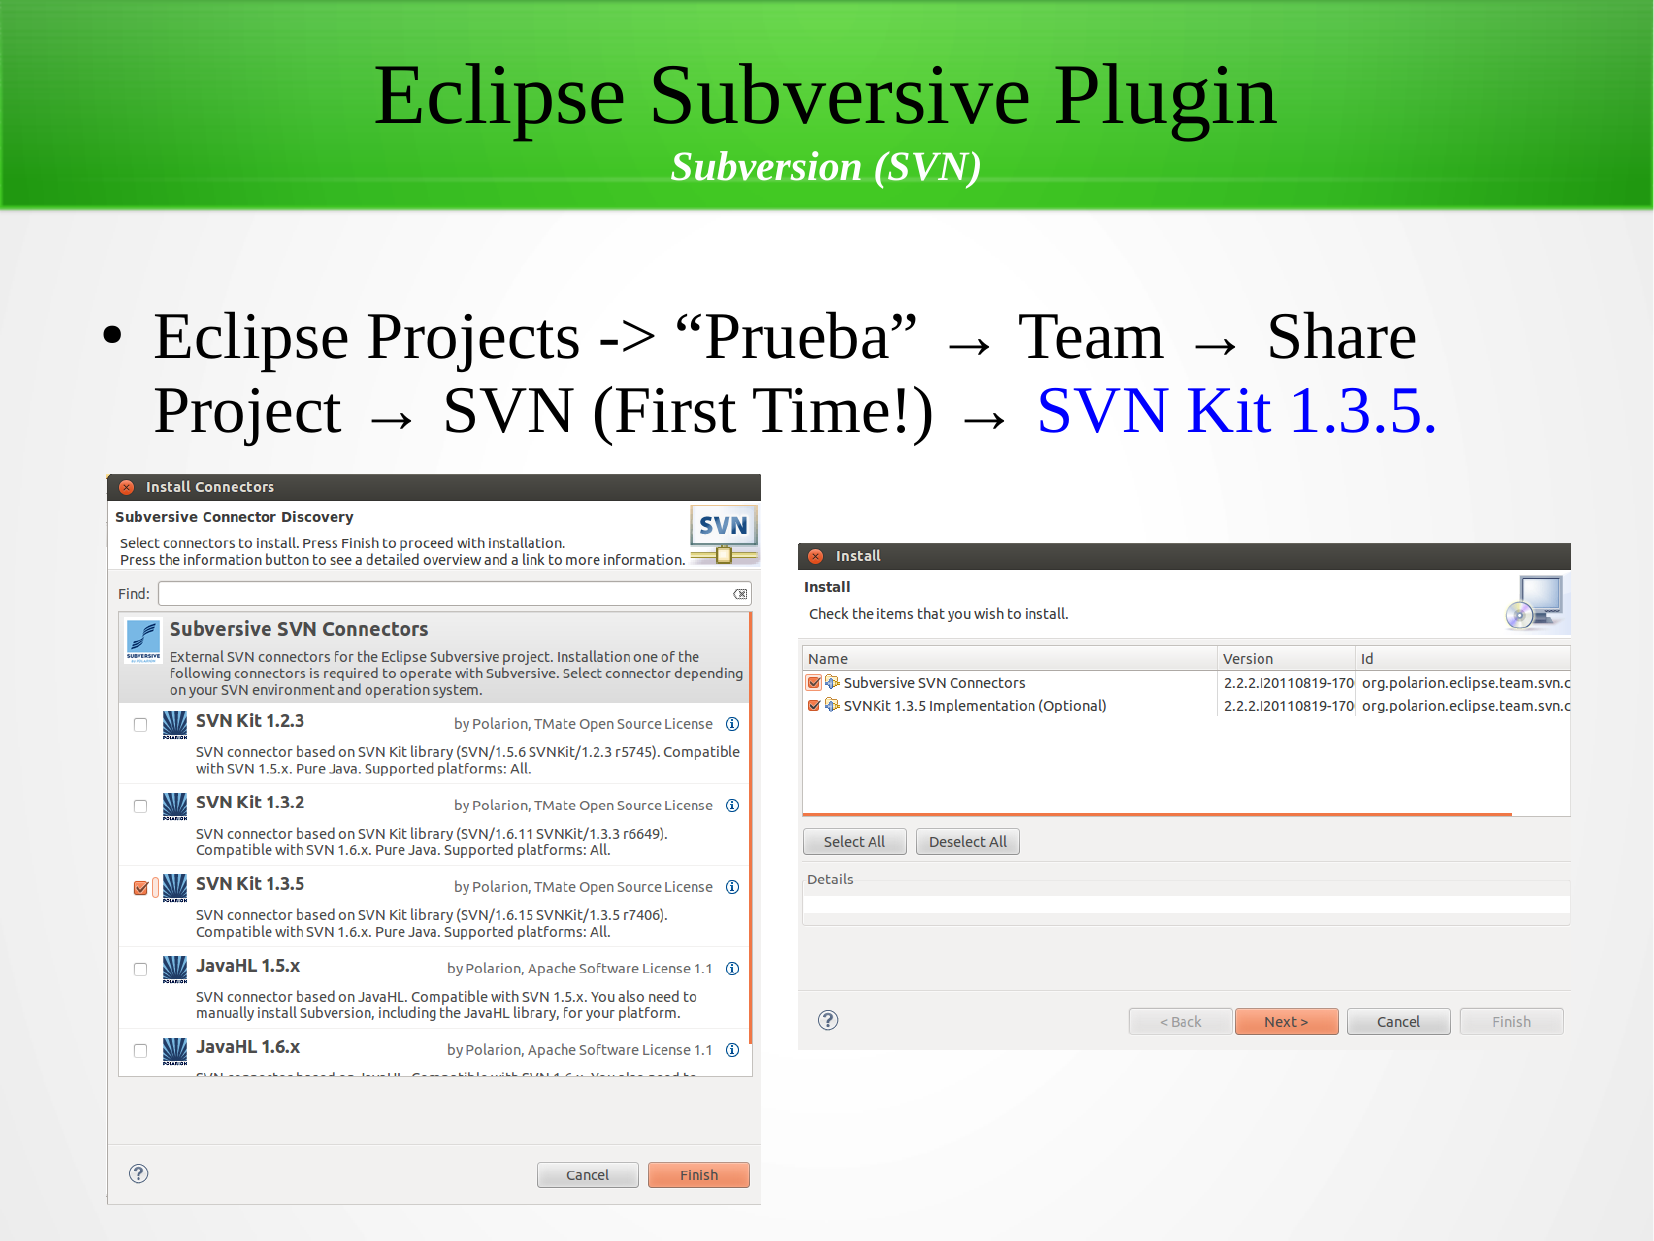

# Eclipse Subversive Plugin Subversion (SVN)
Eclipse Projects -> “Prueba” → Team → Share Project → SVN (First Time!) → SVN Kit 1.3.5.